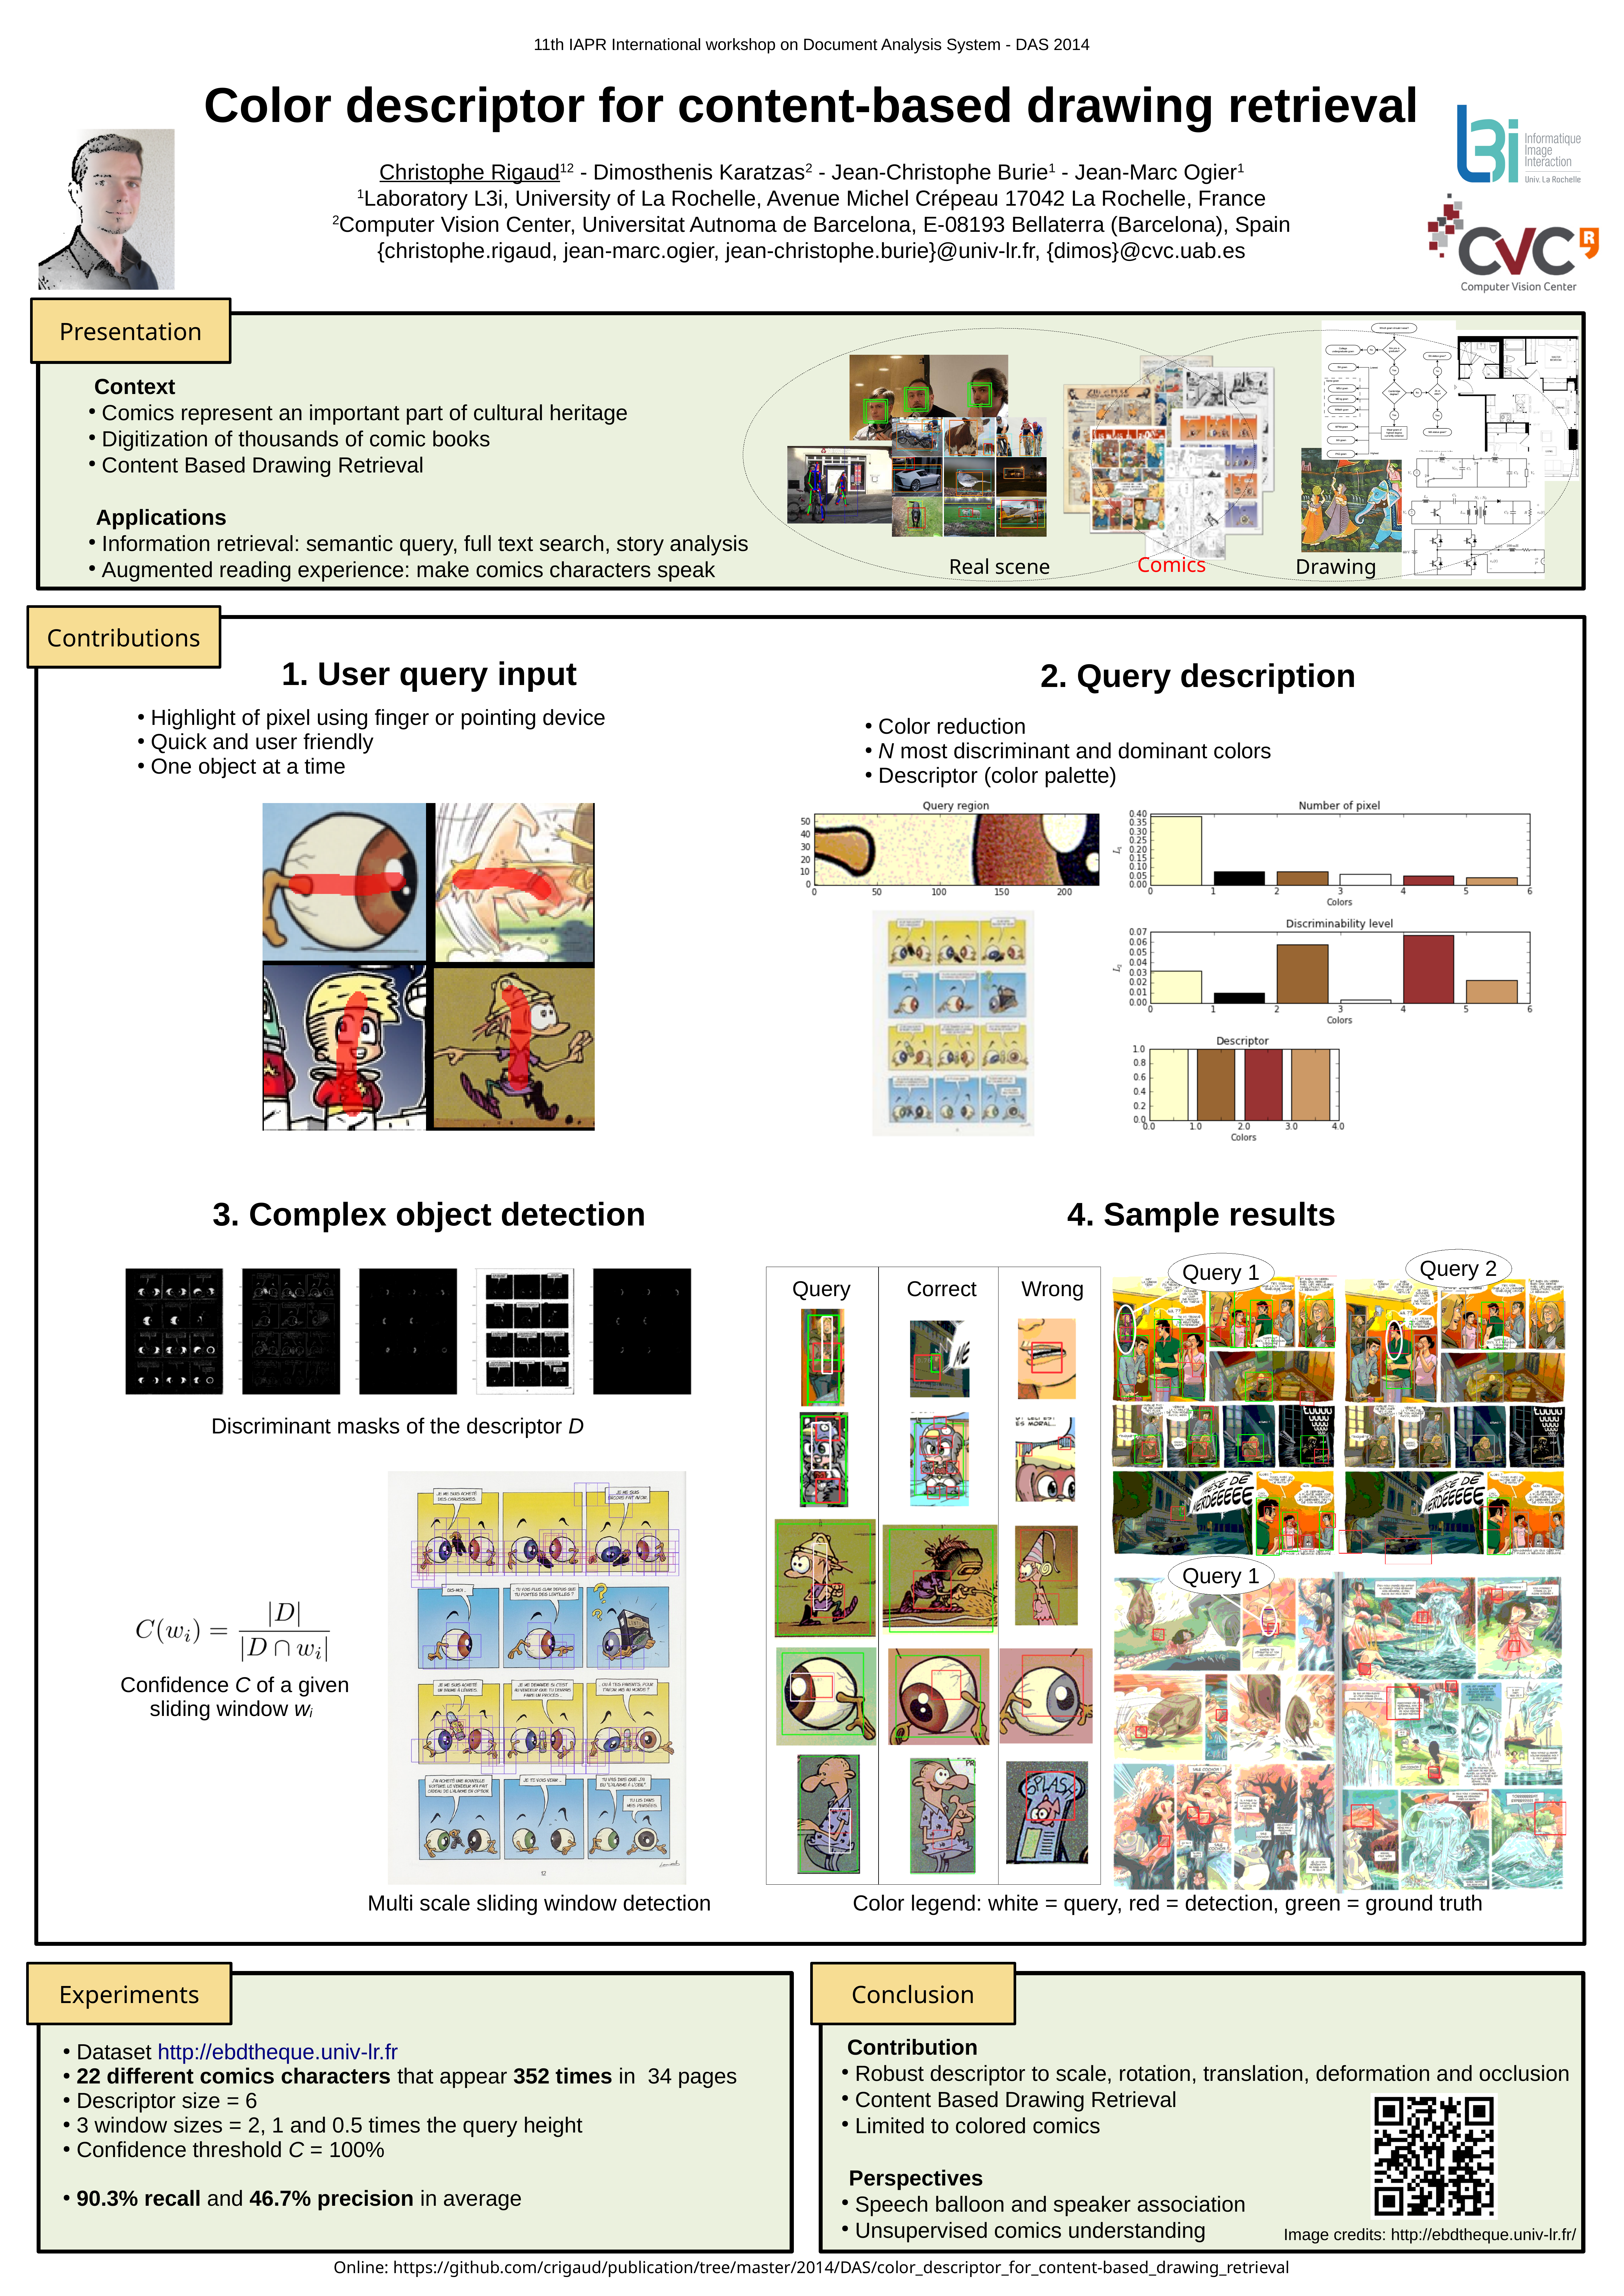

11th IAPR International workshop on Document Analysis System - DAS 2014
Color descriptor for content-based drawing retrieval
Christophe Rigaud12 - Dimosthenis Karatzas2 - Jean-Christophe Burie1 - Jean-Marc Ogier1
1Laboratory L3i, University of La Rochelle, Avenue Michel Crépeau 17042 La Rochelle, France
2Computer Vision Center, Universitat Autnoma de Barcelona, E-08193 Bellaterra (Barcelona), Spain
{christophe.rigaud, jean-marc.ogier, jean-christophe.burie}@univ-lr.fr, {dimos}@cvc.uab.es
Presentation
 Context
 Comics represent an important part of cultural heritage
 Digitization of thousands of comic books
 Content Based Drawing Retrieval
Applications
 Information retrieval: semantic query, full text search, story analysis
 Augmented reading experience: make comics characters speak
Comics
Drawing
Real scene
Contributions
1. User query input
2. Query description
 Highlight of pixel using finger or pointing device
 Quick and user friendly
 One object at a time
 Color reduction
 N most discriminant and dominant colors
 Descriptor (color palette)
3. Complex object detection
4. Sample results
Query 2
Query 1
Query		 Correct		 Wrong
Discriminant masks of the descriptor D
Complex object detection (hero)
Current issues:
 Define the object (query)
 Robust to scale, rotation, translation, deformation, occlusion
Proposed method:
 Binary colour descriptor (colour presence/absence)
 Part-based description
 Spatial relation “between”
 Colour to shape learning and retrieval
 ...
Aims:
 Speech and speaker association
 Content reflowing
 Comics colorization
Query 1
Confidence C of a given sliding window wi
Multi scale sliding window detection
Color legend: white = query, red = detection, green = ground truth
Conclusion
Experiments
References
 Contribution
 Robust descriptor to scale, rotation, translation, deformation and occlusion
 Content Based Drawing Retrieval
 Limited to colored comics
Perspectives
 Speech balloon and speaker association
 Unsupervised comics understanding
 Dataset http://ebdtheque.univ-lr.fr
 22 different comics characters that appear 352 times in 34 pages
 Descriptor size = 6
 3 window sizes = 2, 1 and 0.5 times the query height
 Confidence threshold C = 100%
 90.3% recall and 46.7% precision in average
Image credits: http://ebdtheque.univ-lr.fr/
Online: https://github.com/crigaud/publication/tree/master/2014/DAS/color_descriptor_for_content-based_drawing_retrieval